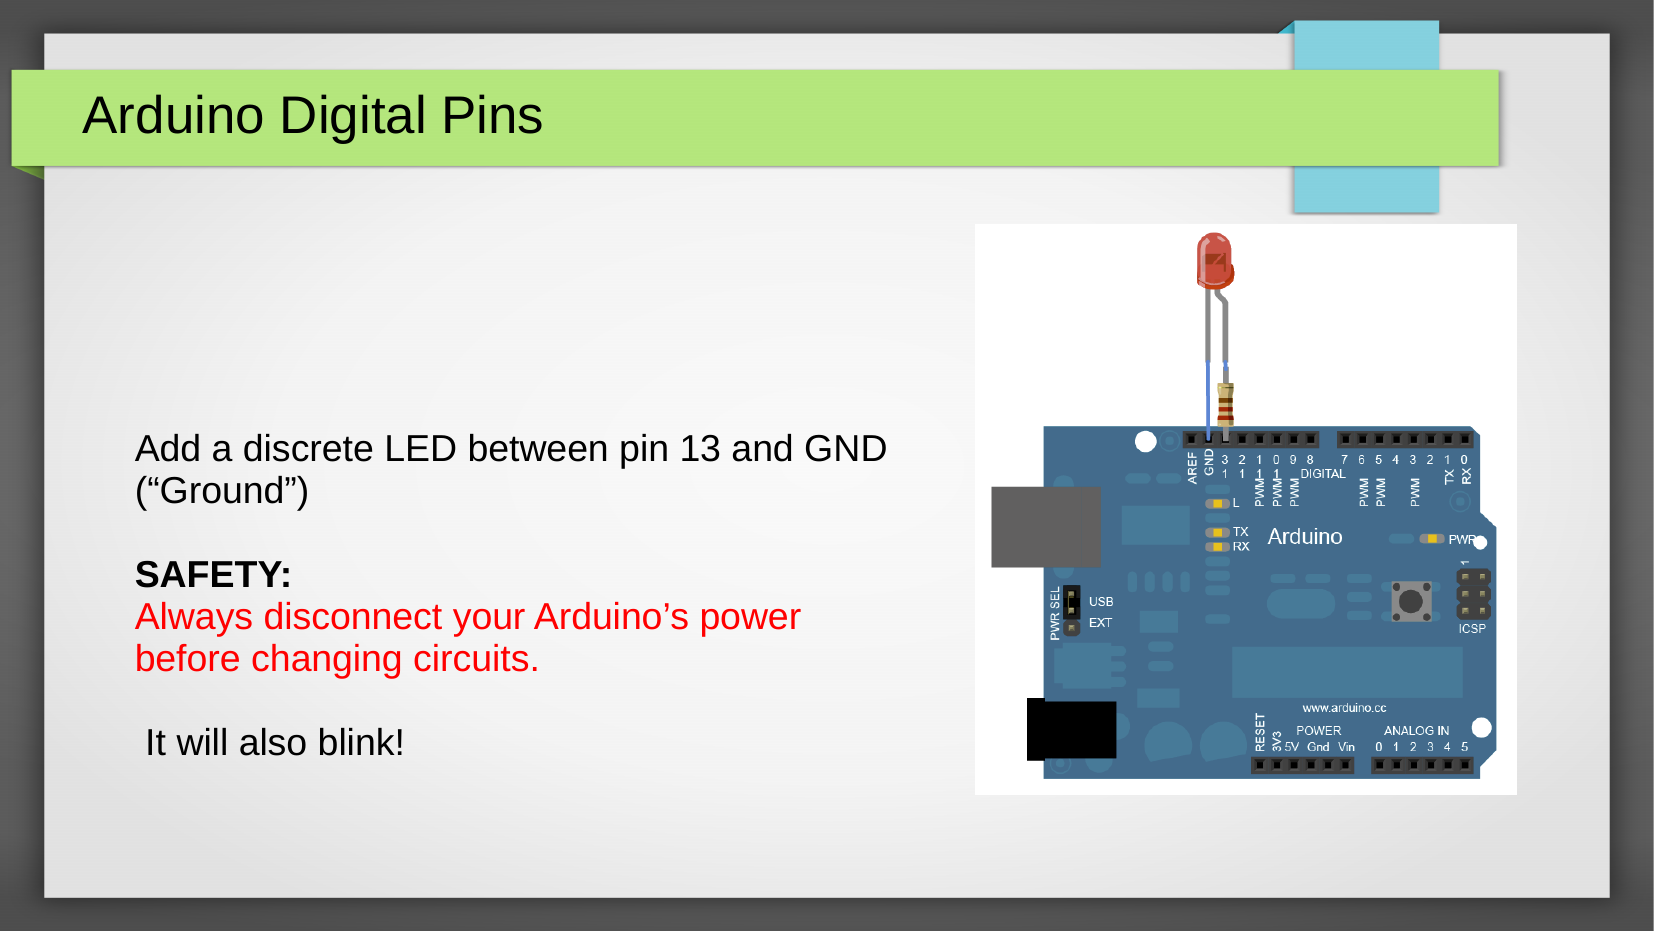

# Arduino Digital Pins
Add a discrete LED between pin 13 and GND (“Ground”)
SAFETY:
Always disconnect your Arduino’s power
before changing circuits.
 It will also blink!